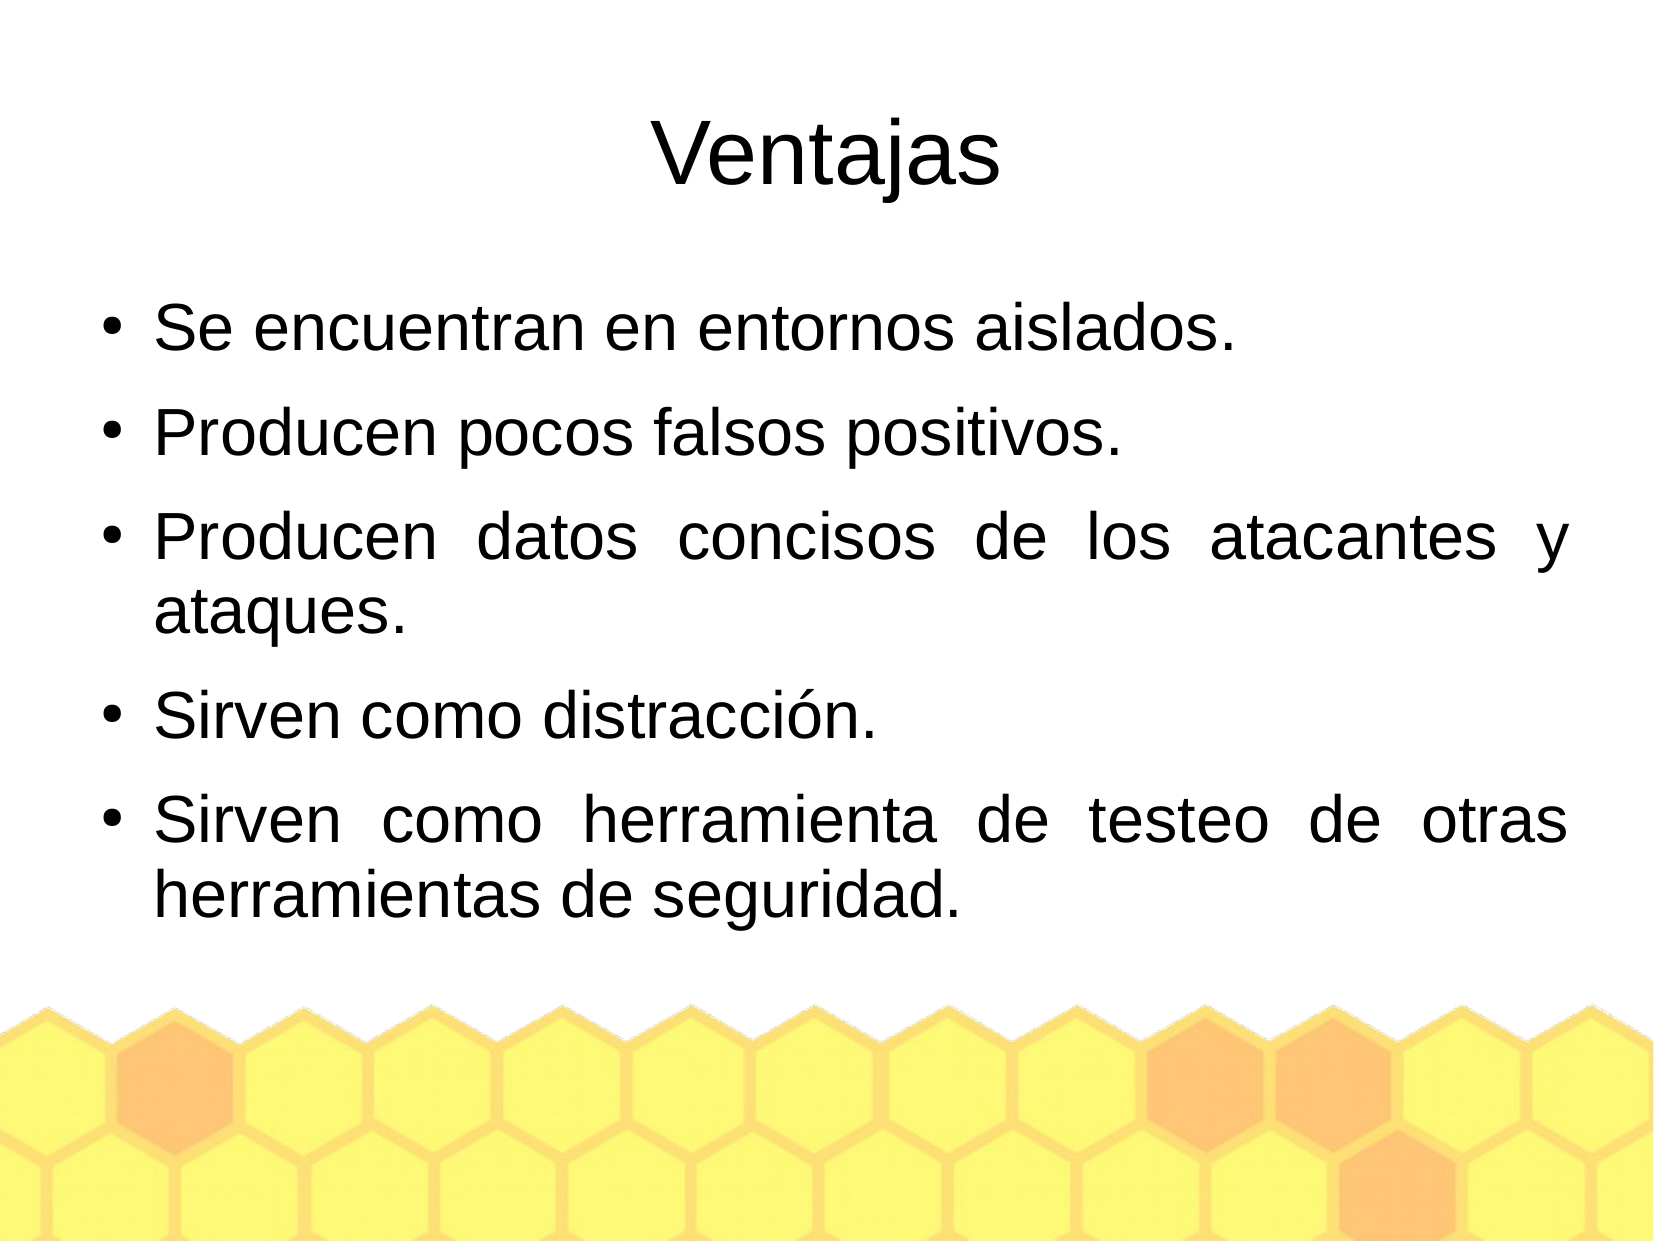

# Ventajas
Se encuentran en entornos aislados.
Producen pocos falsos positivos.
Producen datos concisos de los atacantes y ataques.
Sirven como distracción.
Sirven como herramienta de testeo de otras herramientas de seguridad.